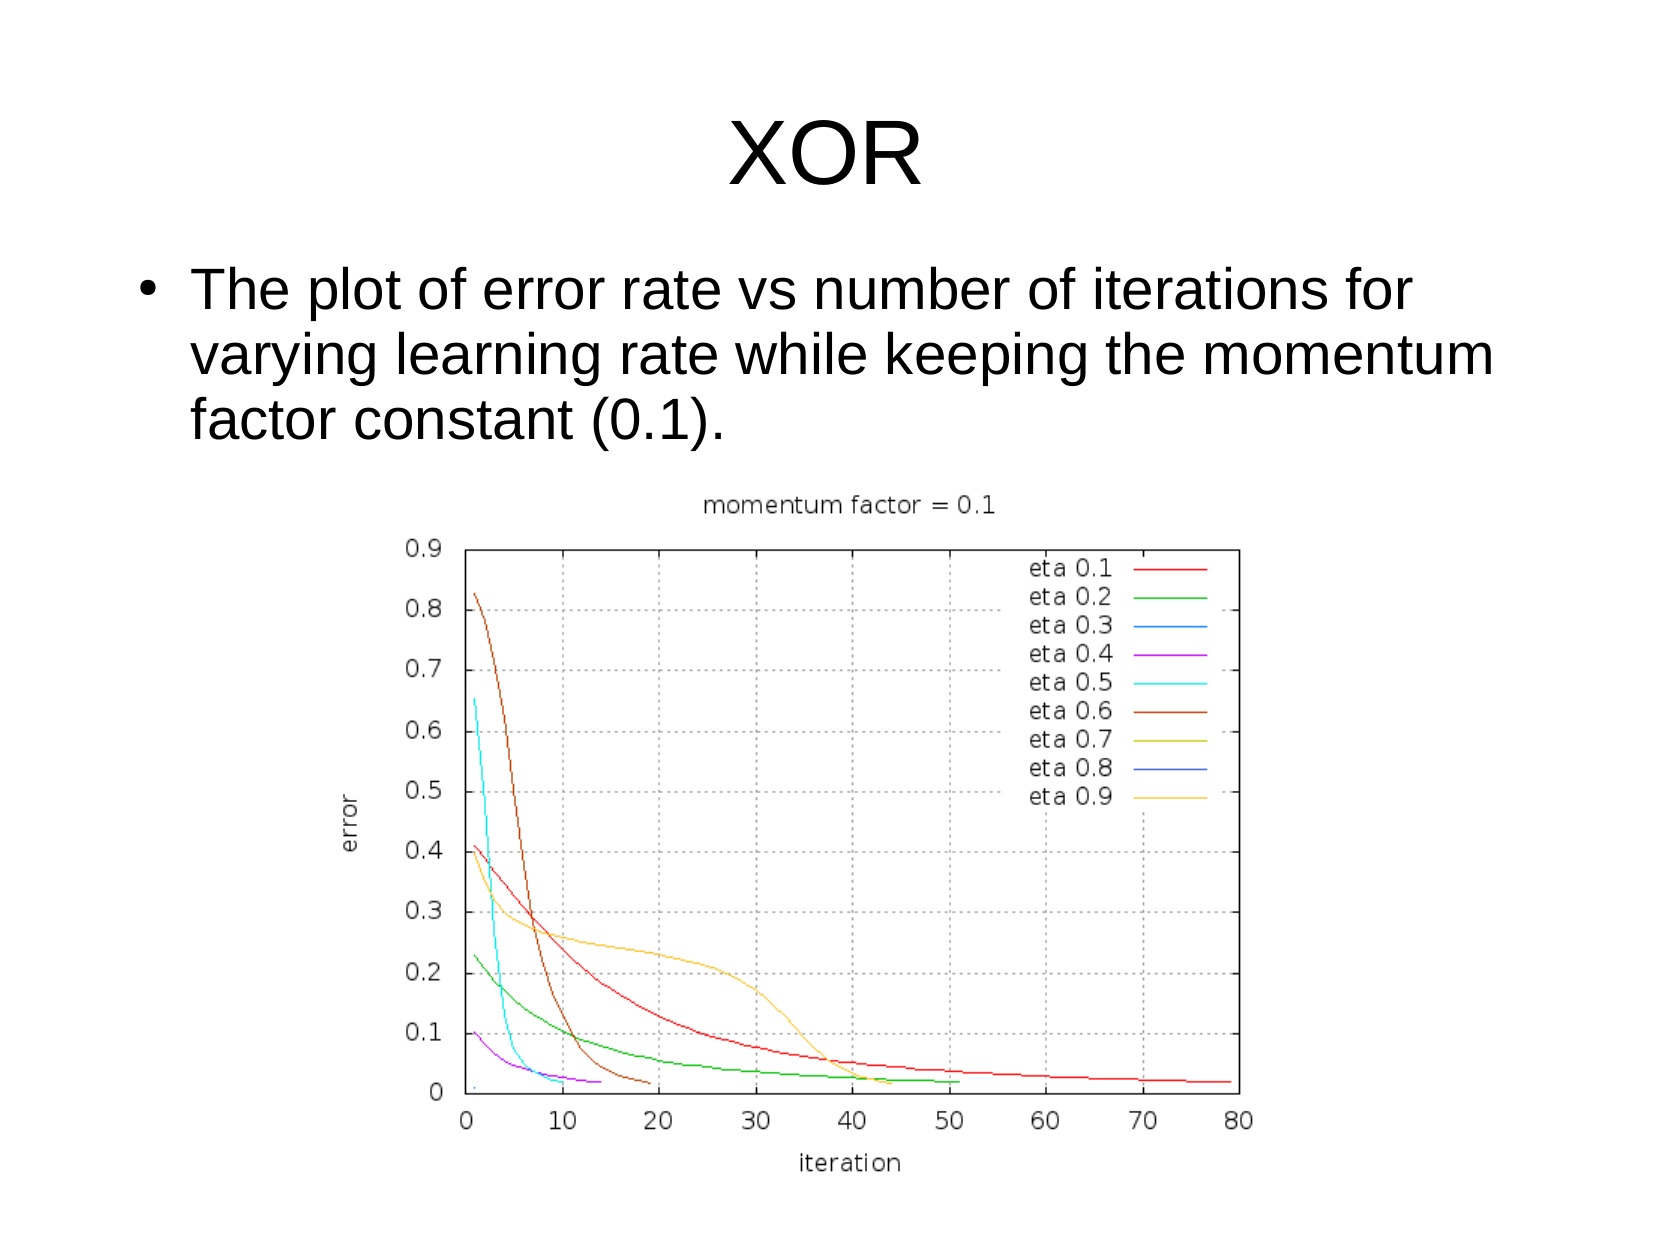

# XOR
The plot of error rate vs number of iterations for varying learning rate while keeping the momentum factor constant (0.1).